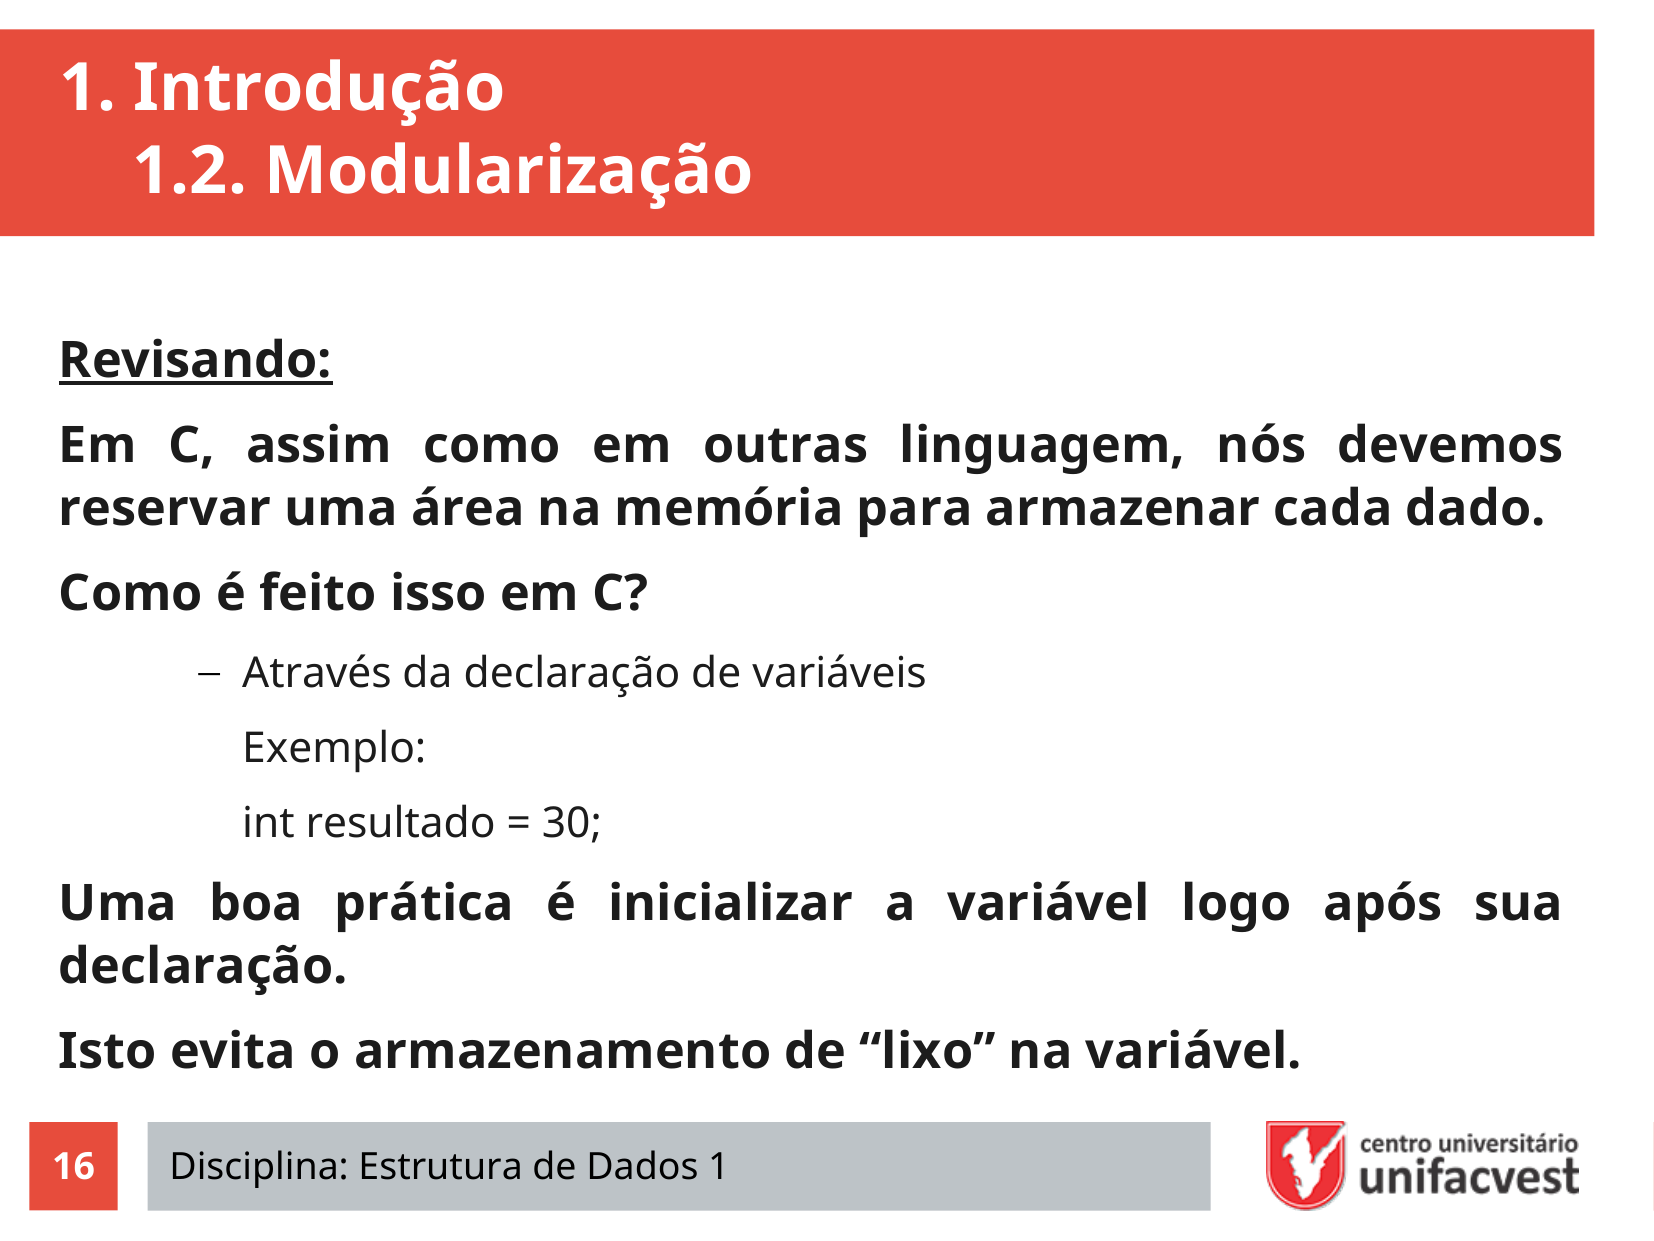

# 1. Introdução 1.2. Modularização
Revisando:
Em C, assim como em outras linguagem, nós devemos reservar uma área na memória para armazenar cada dado.
Como é feito isso em C?
Através da declaração de variáveis
Exemplo:
int resultado = 30;
Uma boa prática é inicializar a variável logo após sua declaração.
Isto evita o armazenamento de “lixo” na variável.
16
Disciplina: Estrutura de Dados 1